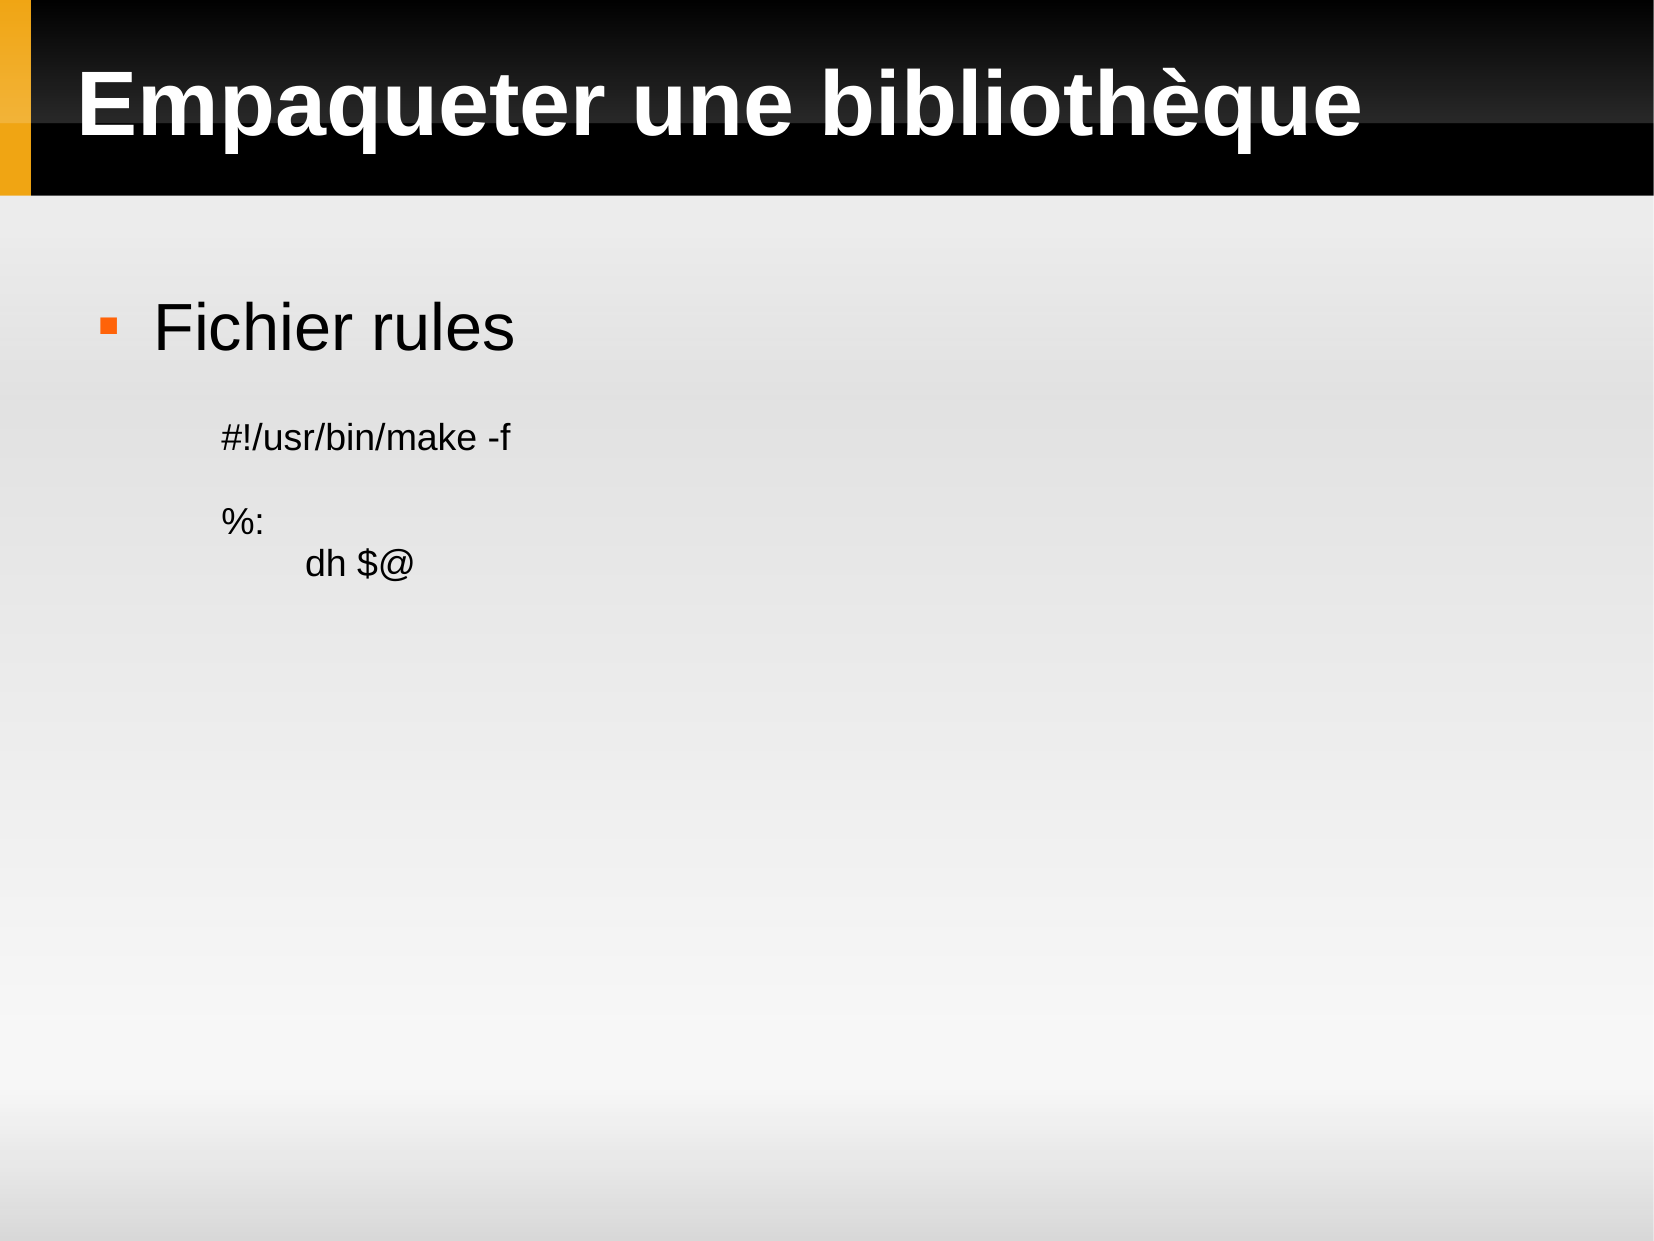

# Empaqueter une bibliothèque
Fichier rules
#!/usr/bin/make -f
%:
 dh $@